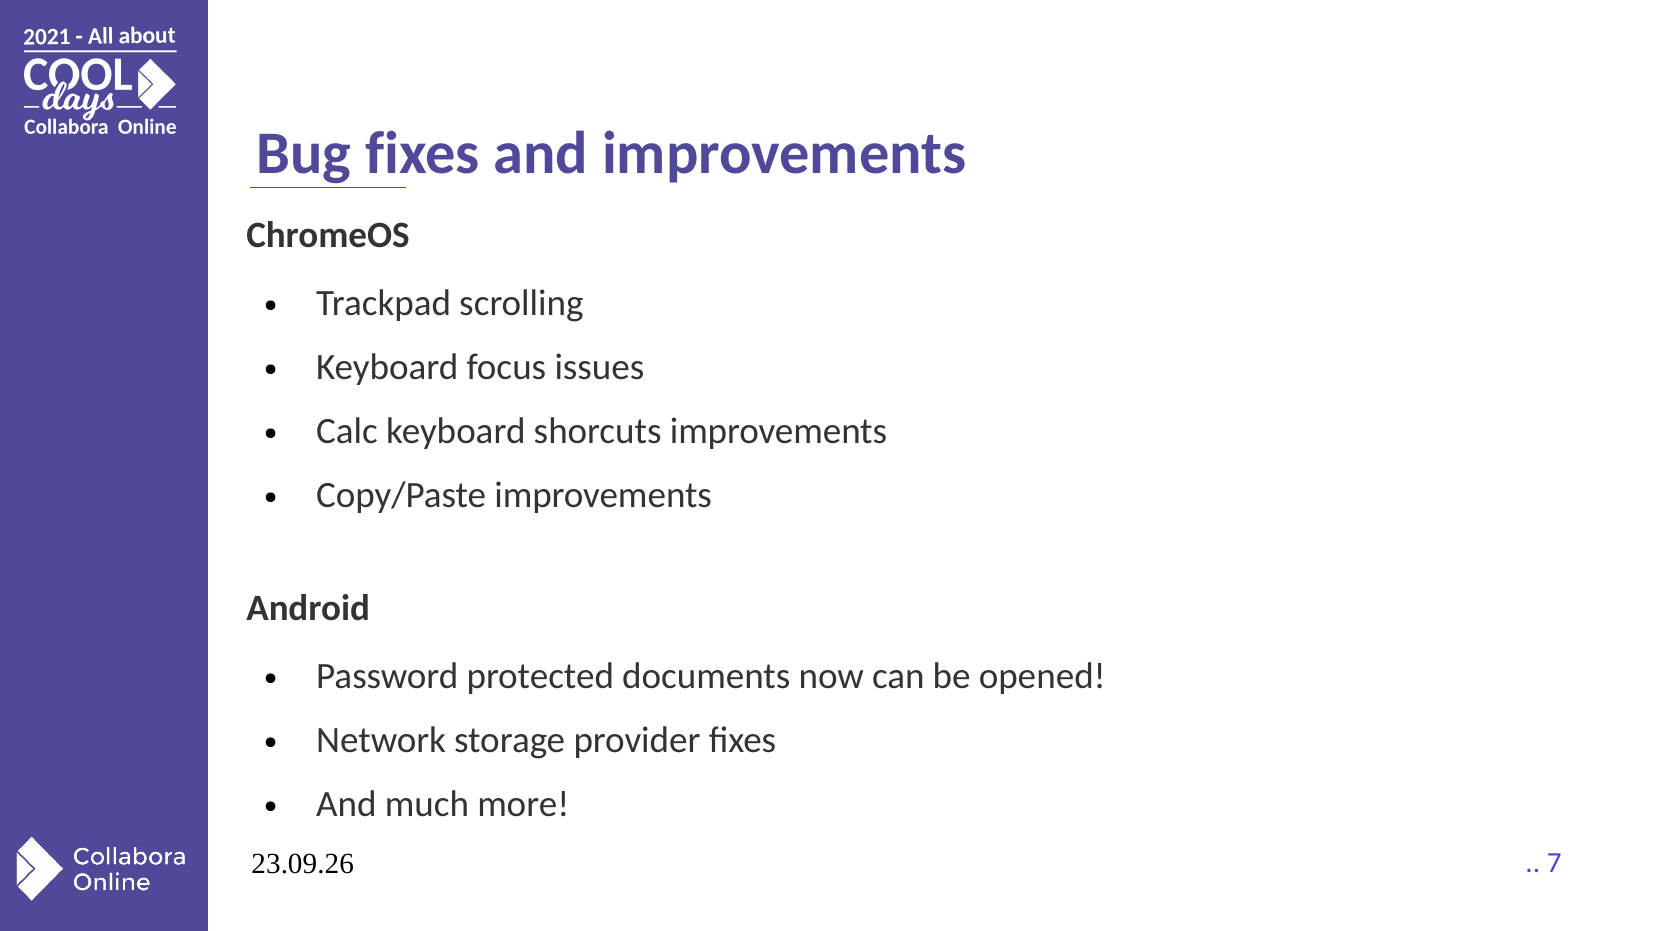

# Bug fixes and improvements
ChromeOS
Trackpad scrolling
Keyboard focus issues
Calc keyboard shorcuts improvements
Copy/Paste improvements
Android
Password protected documents now can be opened!
Network storage provider fixes
And much more!
7